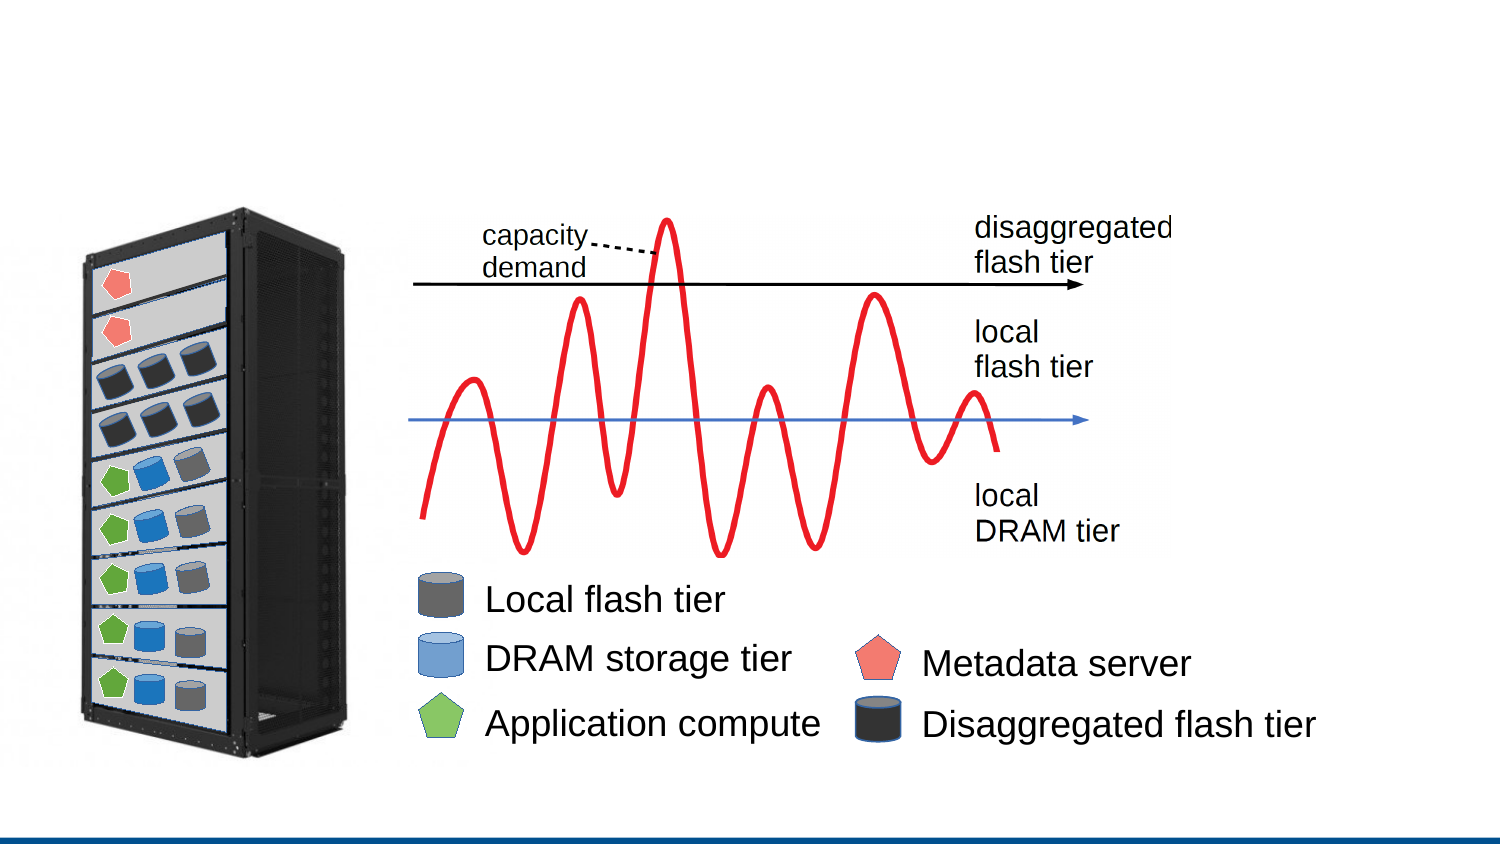

Local flash tier
DRAM storage tier
Metadata server
Application compute
Disaggregated flash tier